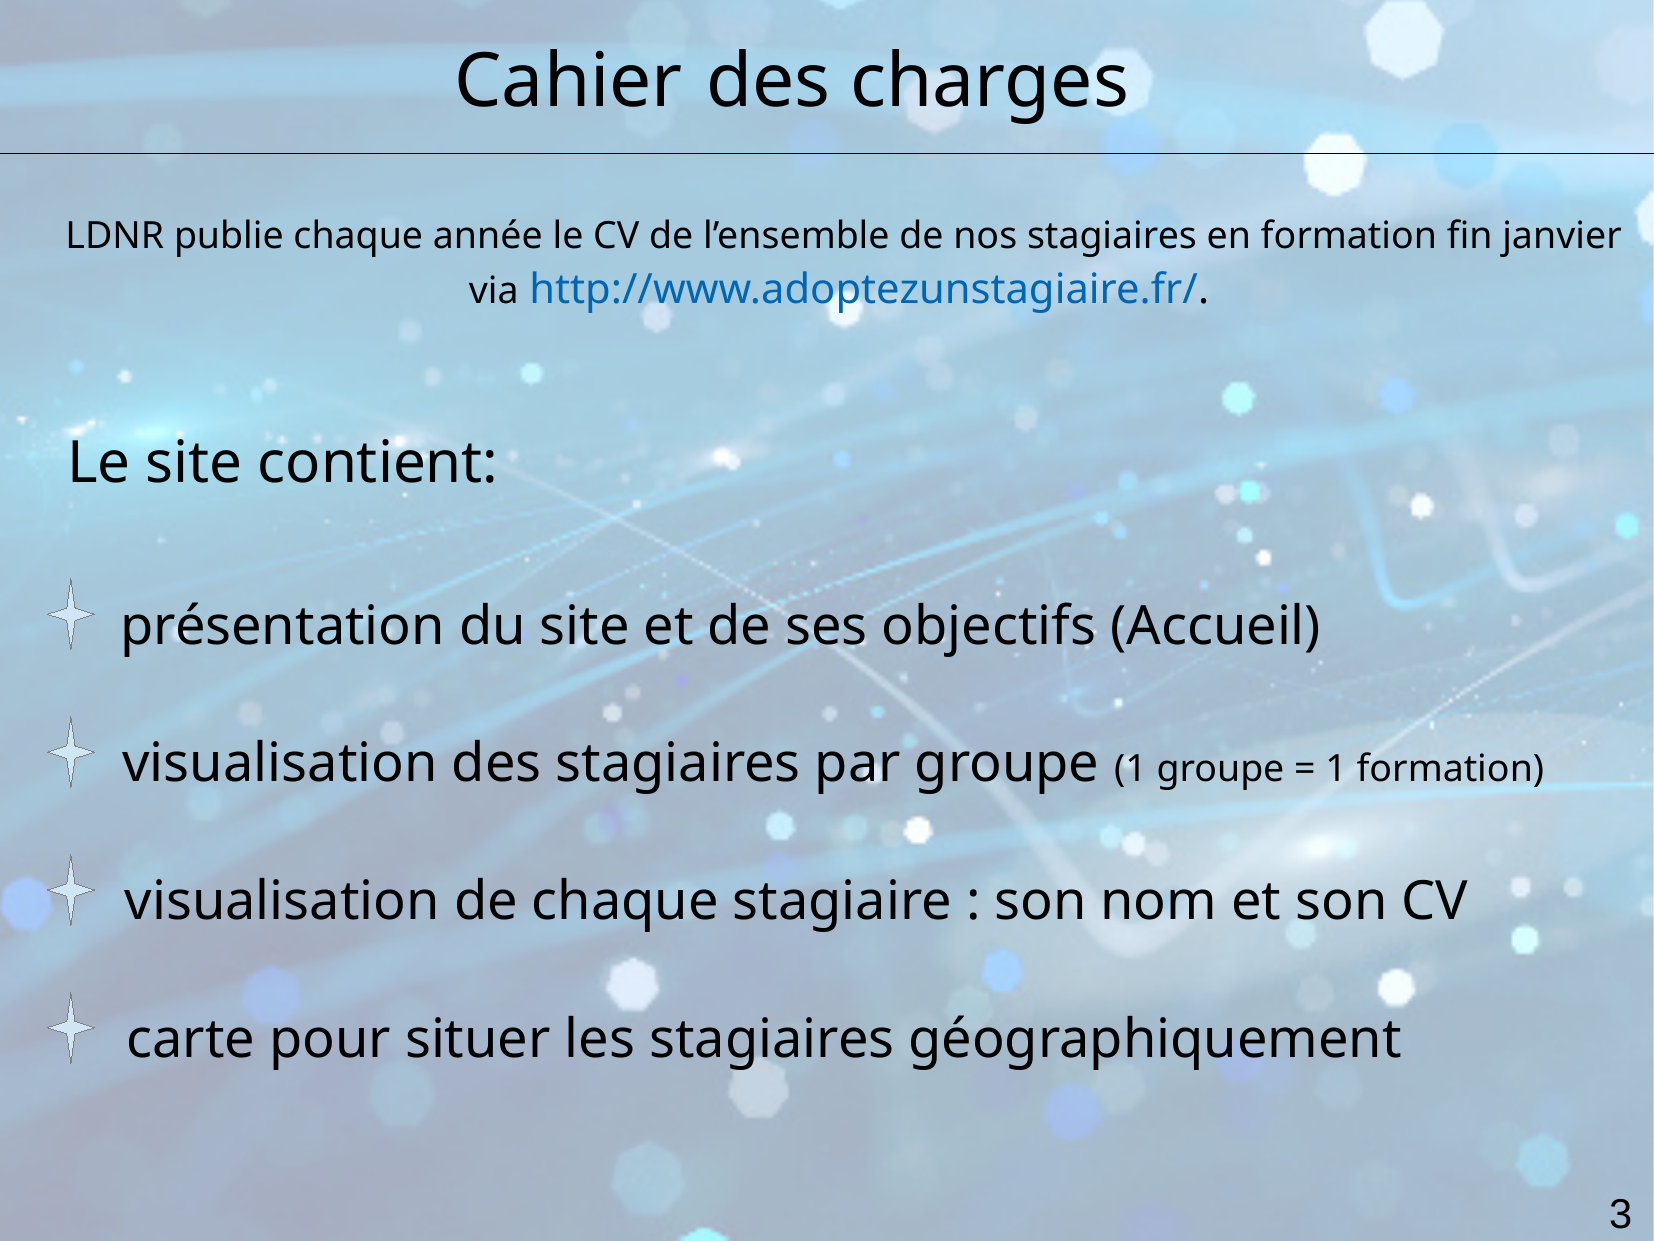

Cahier des charges
LDNR publie chaque année le CV de l’ensemble de nos stagiaires en formation fin janvier via http://www.adoptezunstagiaire.fr/.
Le site contient:
présentation du site et de ses objectifs (Accueil)
visualisation des stagiaires par groupe (1 groupe = 1 formation)
visualisation de chaque stagiaire : son nom et son CV
carte pour situer les stagiaires géographiquement
3